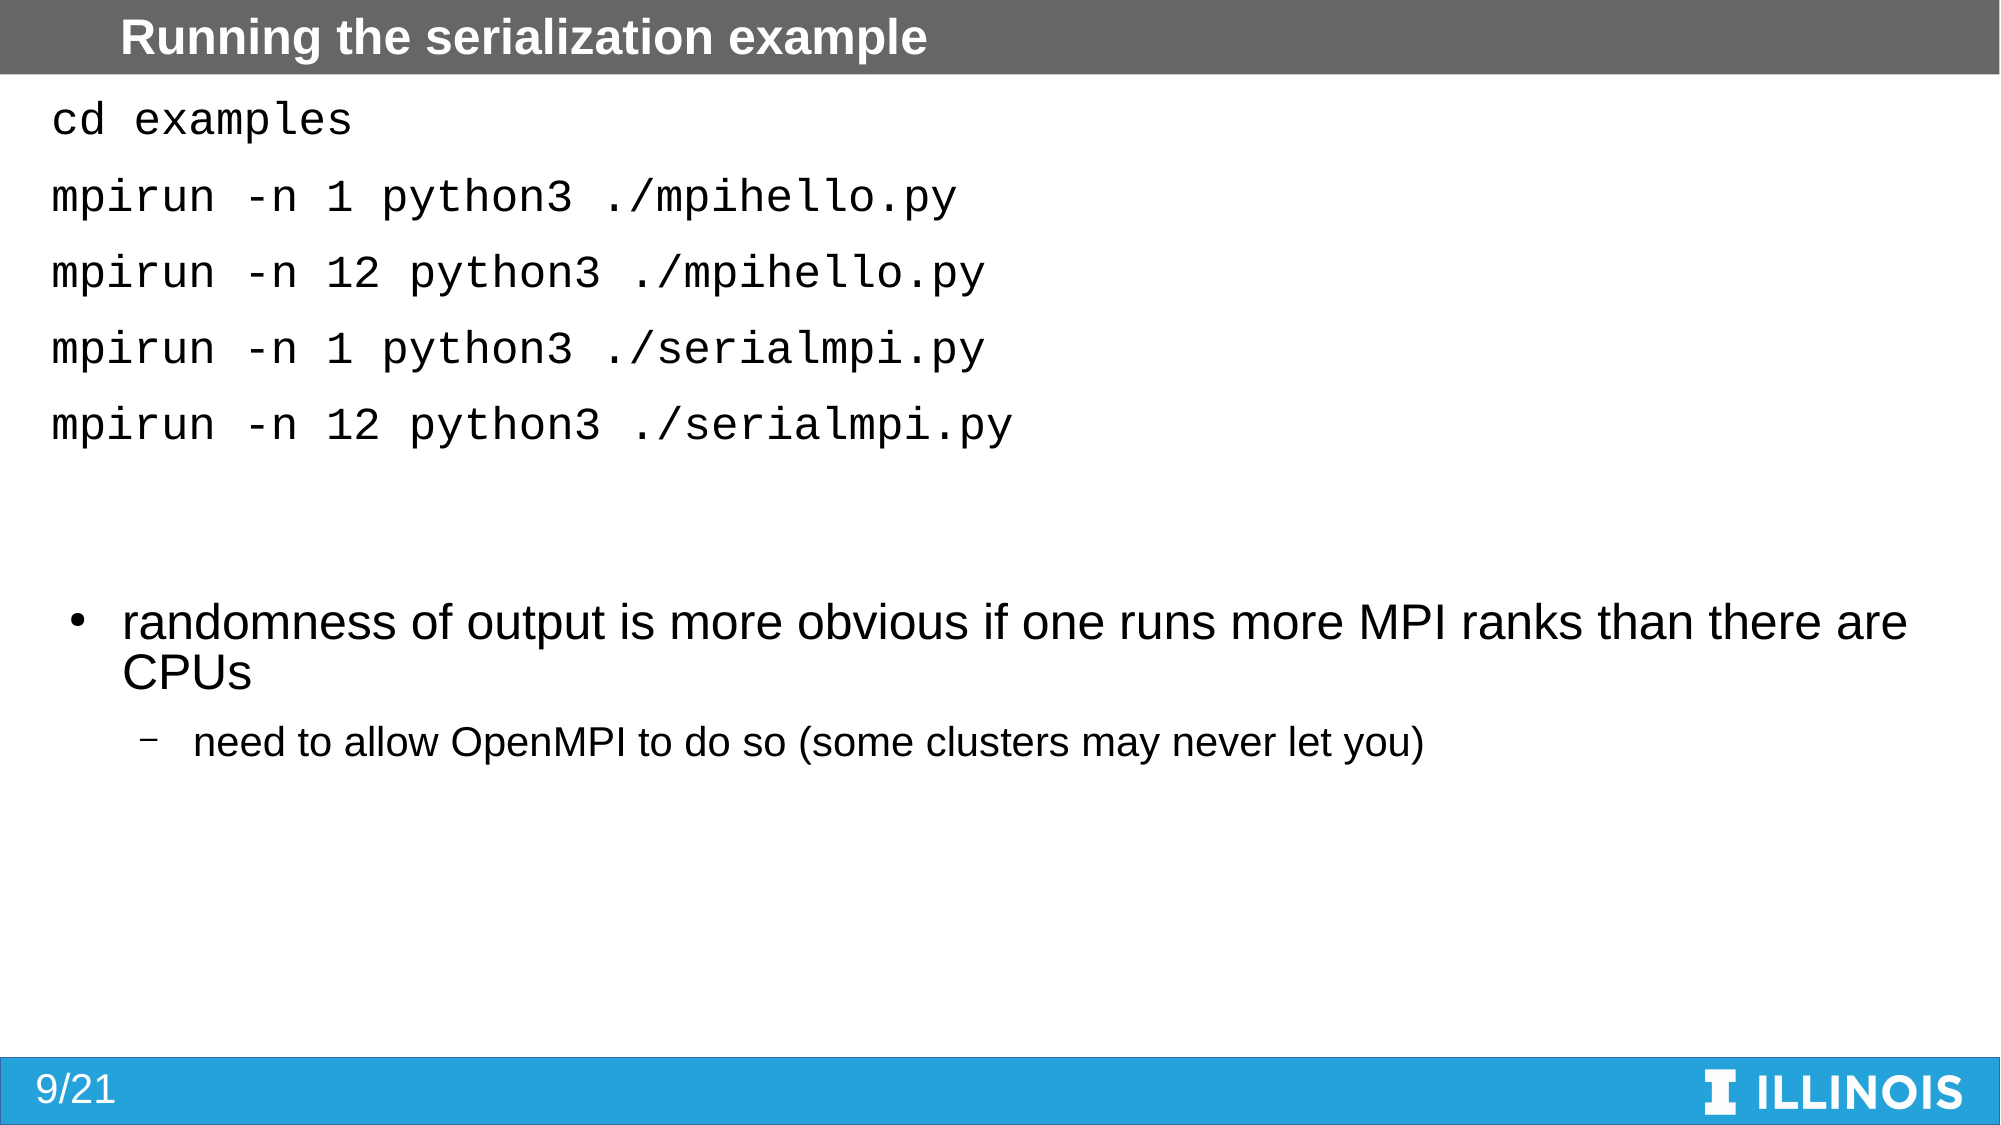

# Running the serialization example
cd examples
mpirun -n 1 python3 ./mpihello.py
mpirun -n 12 python3 ./mpihello.py
mpirun -n 1 python3 ./serialmpi.py
mpirun -n 12 python3 ./serialmpi.py
randomness of output is more obvious if one runs more MPI ranks than there are CPUs
need to allow OpenMPI to do so (some clusters may never let you)